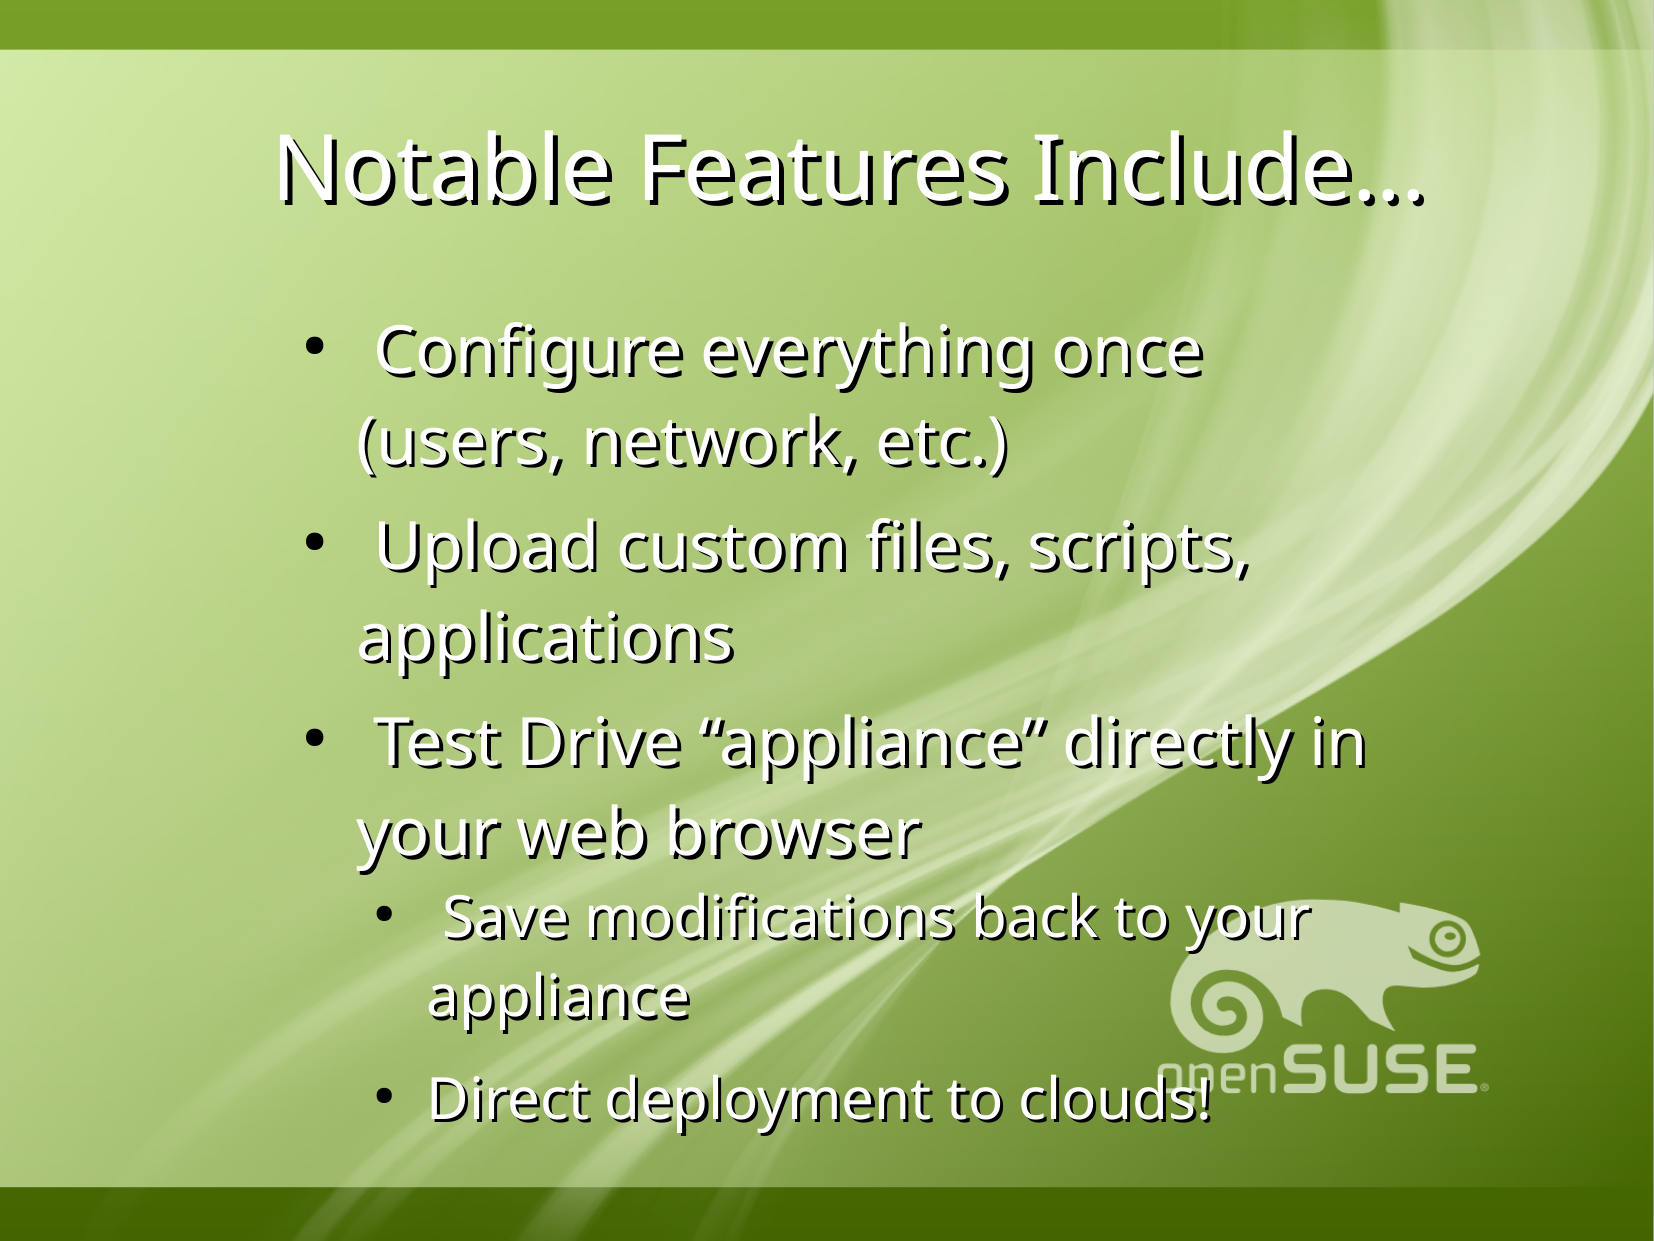

# Notable Features Include...
 Configure everything once (users, network, etc.)
 Upload custom files, scripts, applications
 Test Drive “appliance” directly in your web browser
 Save modifications back to your appliance
Direct deployment to clouds!